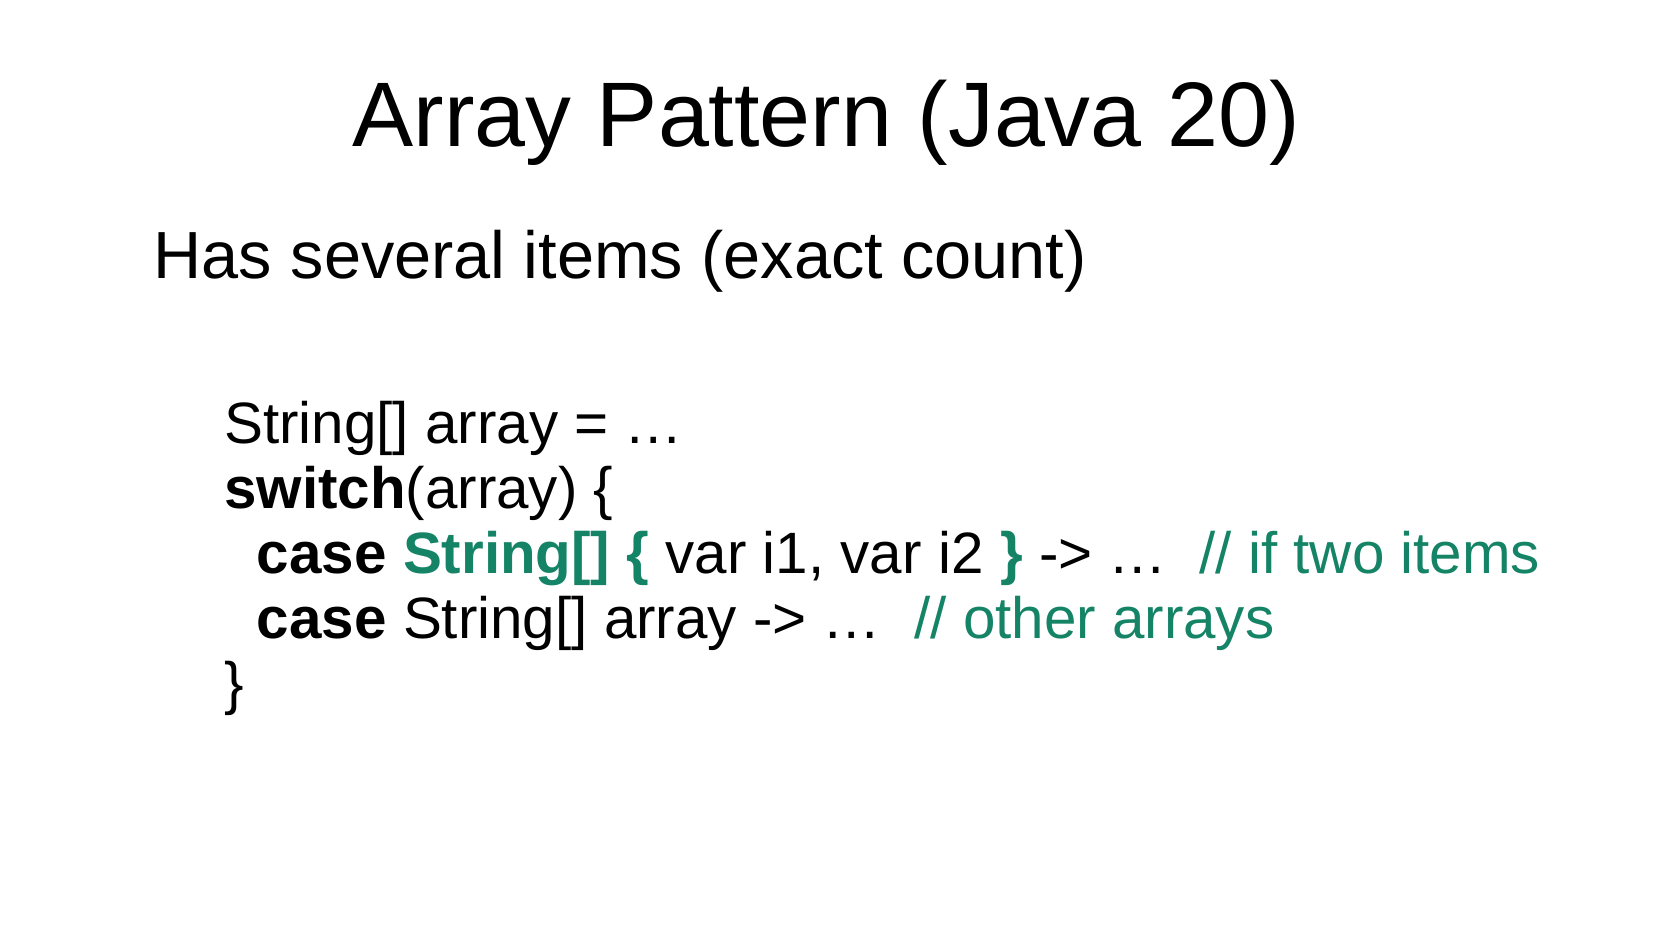

# Array Pattern (Java 20)
Has several items (exact count)
String[] array = …
switch(array) {
 case String[] { var i1, var i2 } -> … // if two items
 case String[] array -> … // other arrays
}